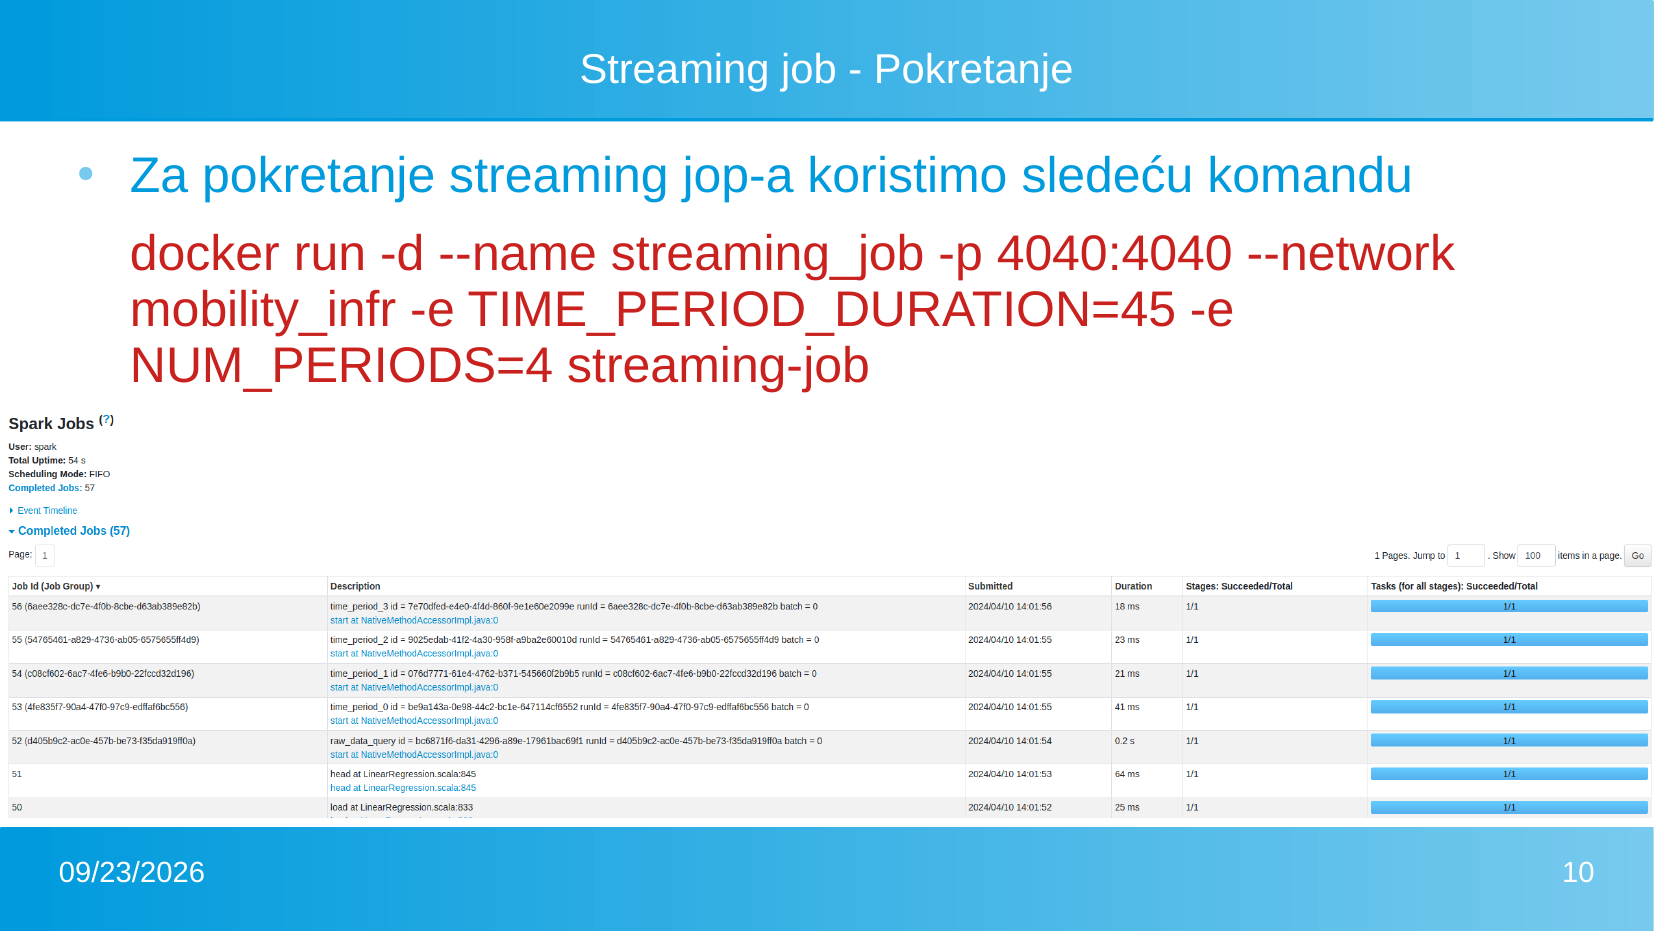

# Streaming job - Pokretanje
Za pokretanje streaming jop-a koristimo sledeću komandu
docker run -d --name streaming_job -p 4040:4040 --network mobility_infr -e TIME_PERIOD_DURATION=45 -e NUM_PERIODS=4 streaming-job
10